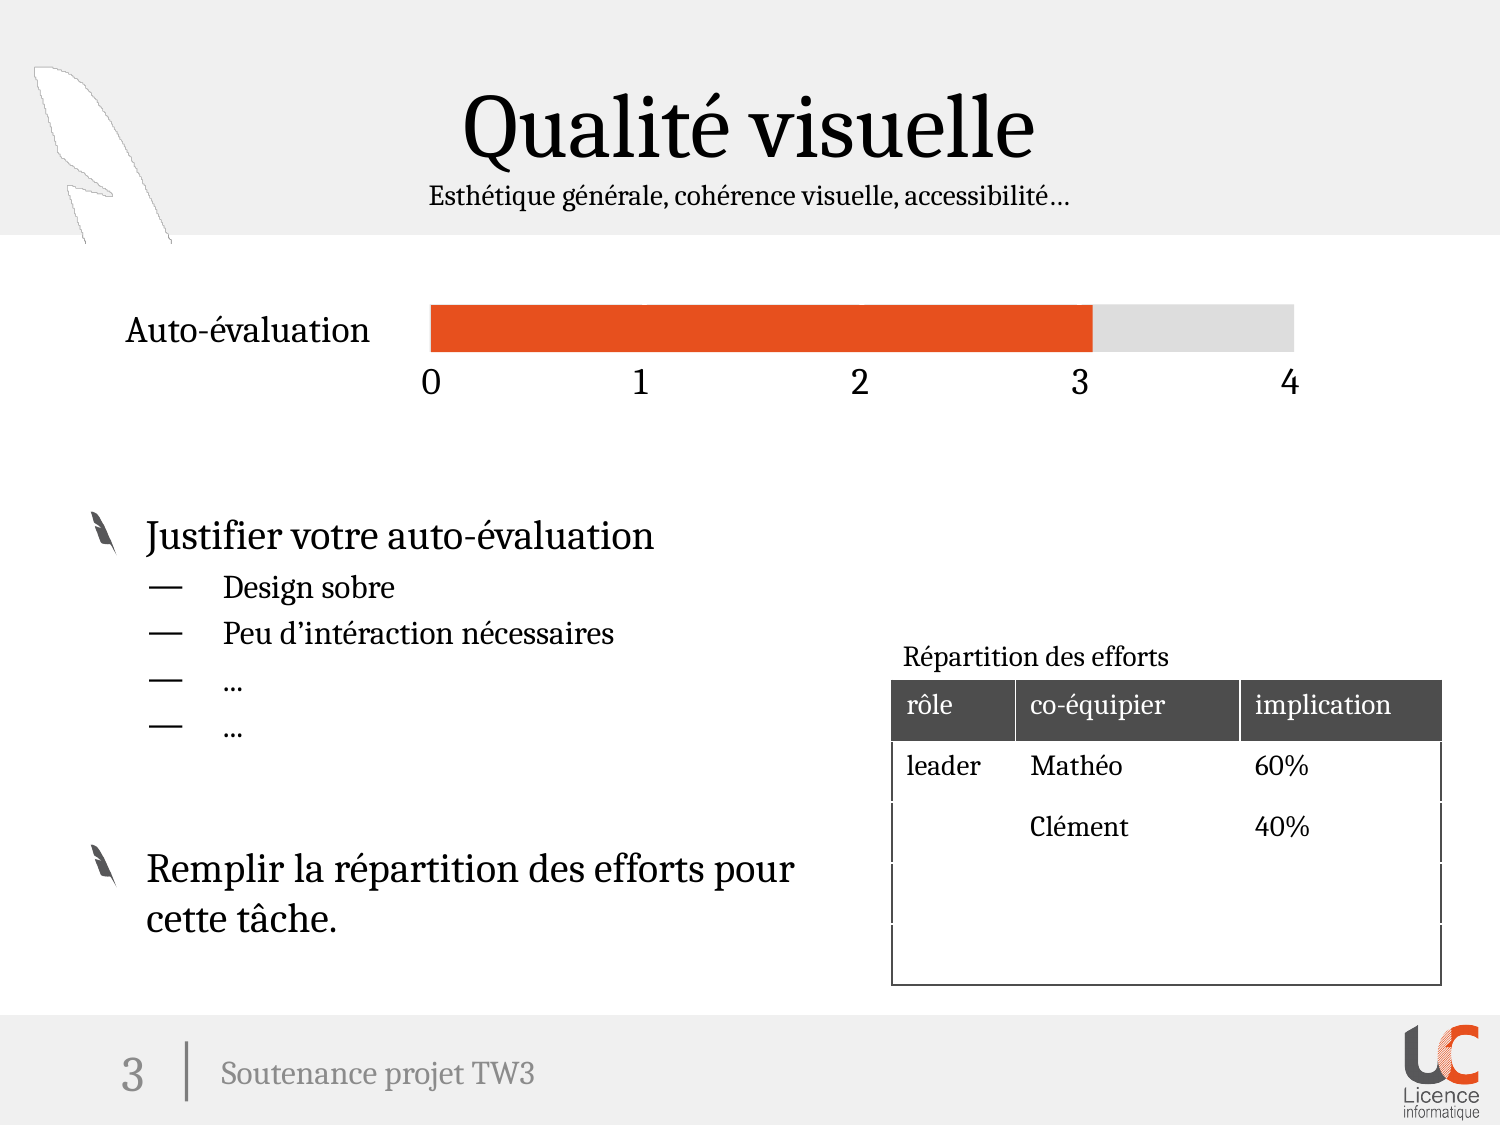

Qualité visuelle
Esthétique générale, cohérence visuelle, accessibilité…
# Justifier votre auto-évaluation
Design sobre
Peu d’intéraction nécessaires
...
...
Remplir la répartition des efforts pour cette tâche.
Répartition des efforts
| rôle | co-équipier | implication |
| --- | --- | --- |
| leader | Mathéo | 60% |
| | Clément | 40% |
| | | |
| | | |
3
Soutenance projet TW3